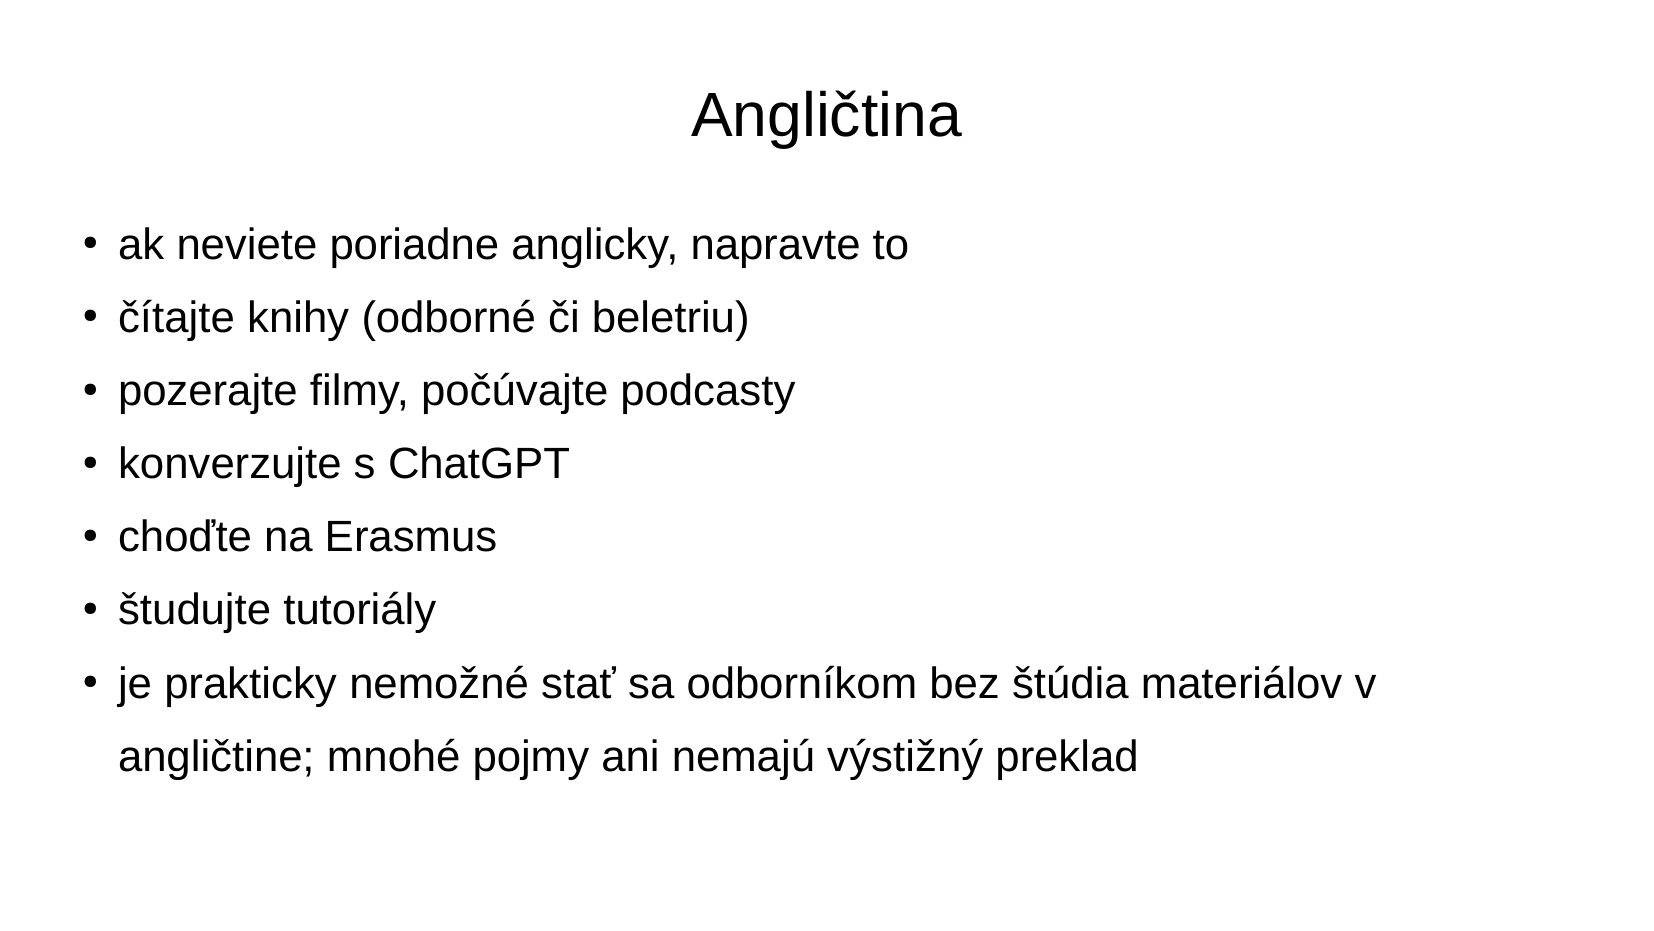

Angličtina
# ak neviete poriadne anglicky, napravte to
čítajte knihy (odborné či beletriu)
pozerajte filmy, počúvajte podcasty
konverzujte s ChatGPT
choďte na Erasmus
študujte tutoriály
je prakticky nemožné stať sa odborníkom bez štúdia materiálov v angličtine; mnohé pojmy ani nemajú výstižný preklad